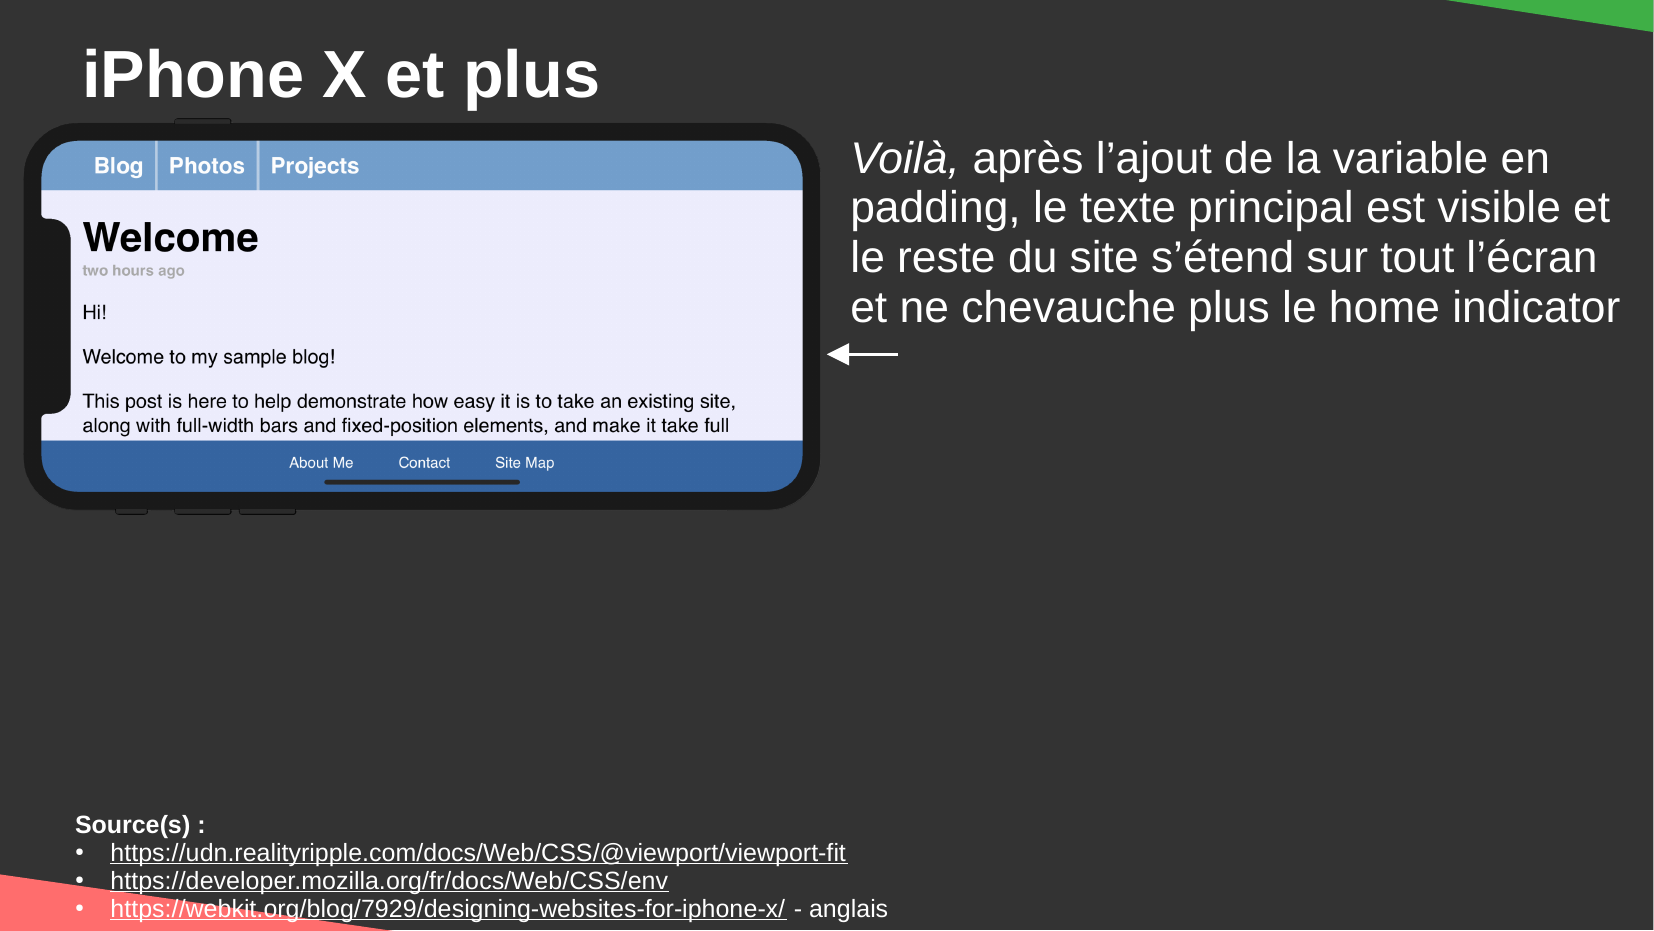

# iPhone X et plus
Voilà, après l’ajout de la variable en padding, le texte principal est visible et le reste du site s’étend sur tout l’écran et ne chevauche plus le home indicator
Source(s) :
https://udn.realityripple.com/docs/Web/CSS/@viewport/viewport-fit
https://developer.mozilla.org/fr/docs/Web/CSS/env
https://webkit.org/blog/7929/designing-websites-for-iphone-x/ - anglais